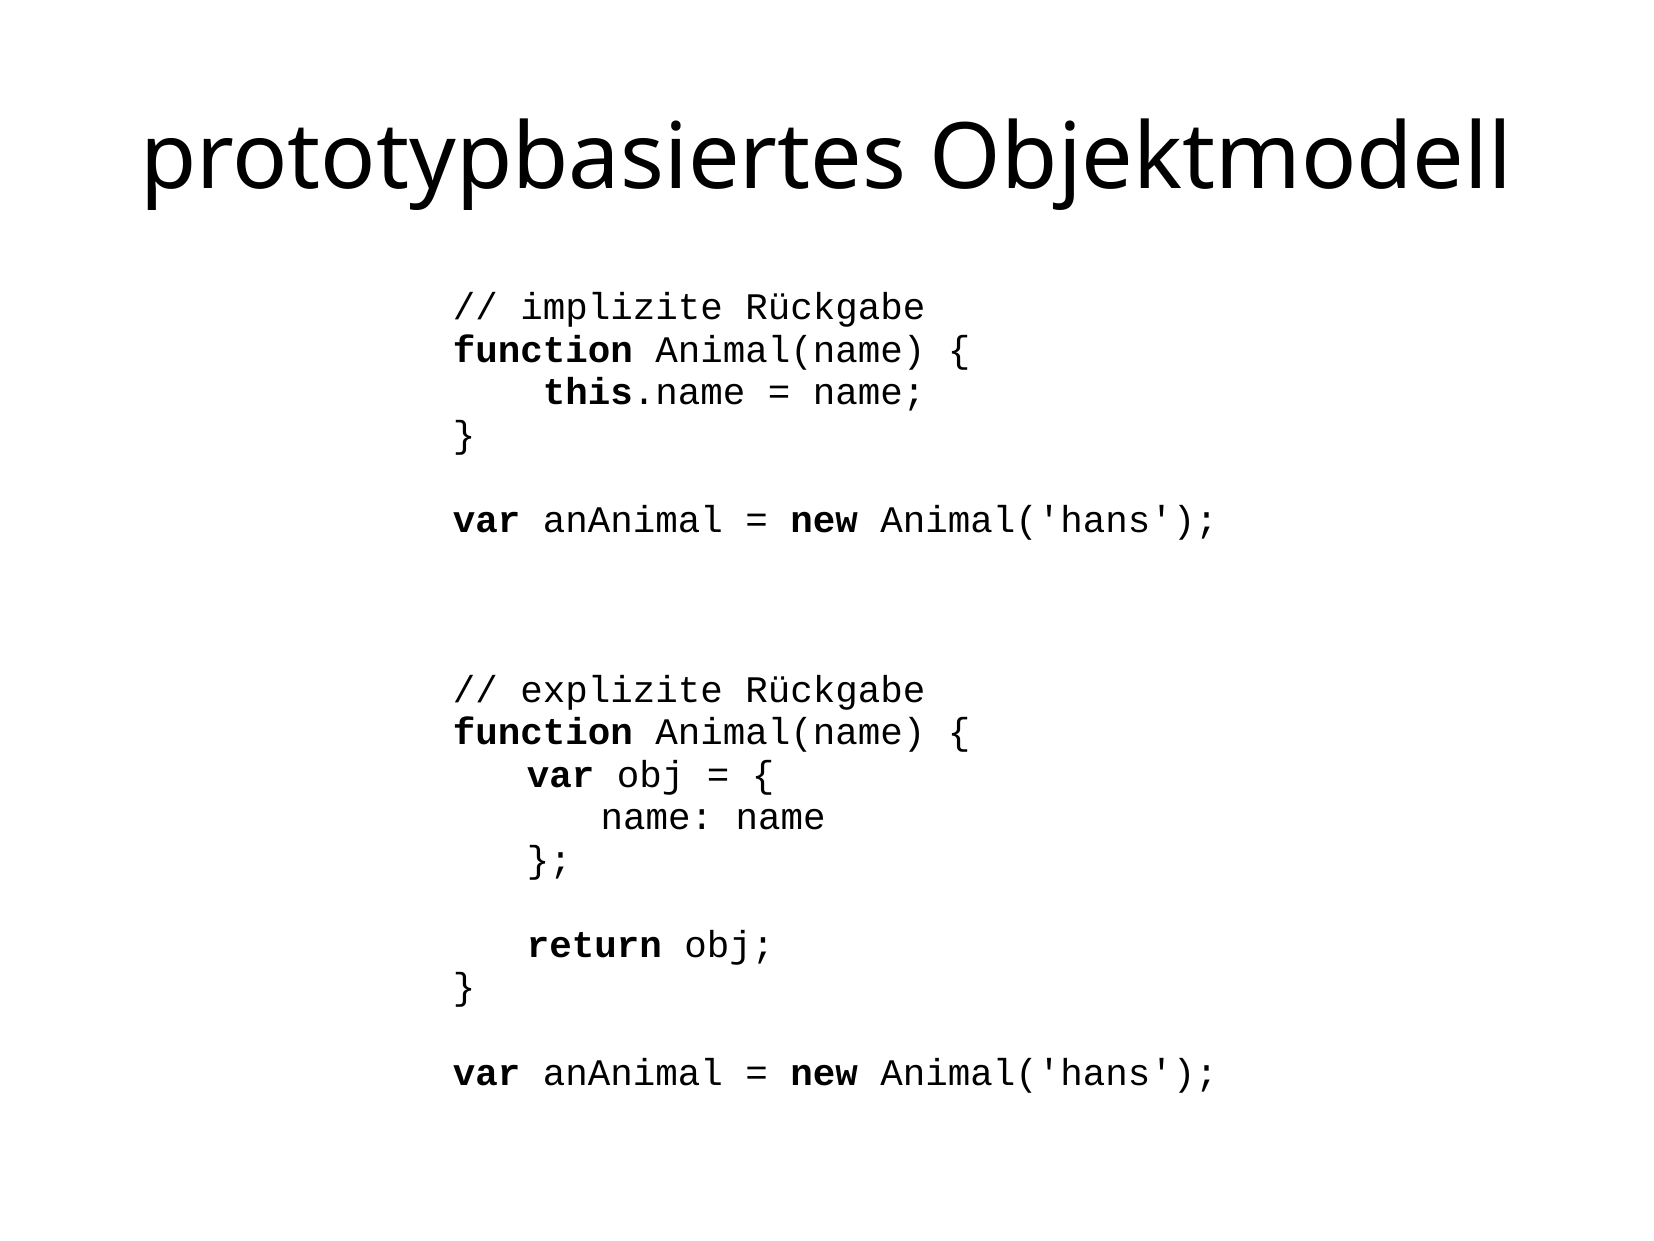

# prototypbasiertes Objektmodell
// implizite Rückgabe
function Animal(name) {
 this.name = name;
}
var anAnimal = new Animal('hans');
// explizite Rückgabe
function Animal(name) {
	var obj = {
		name: name
	};
	return obj;
}
var anAnimal = new Animal('hans');